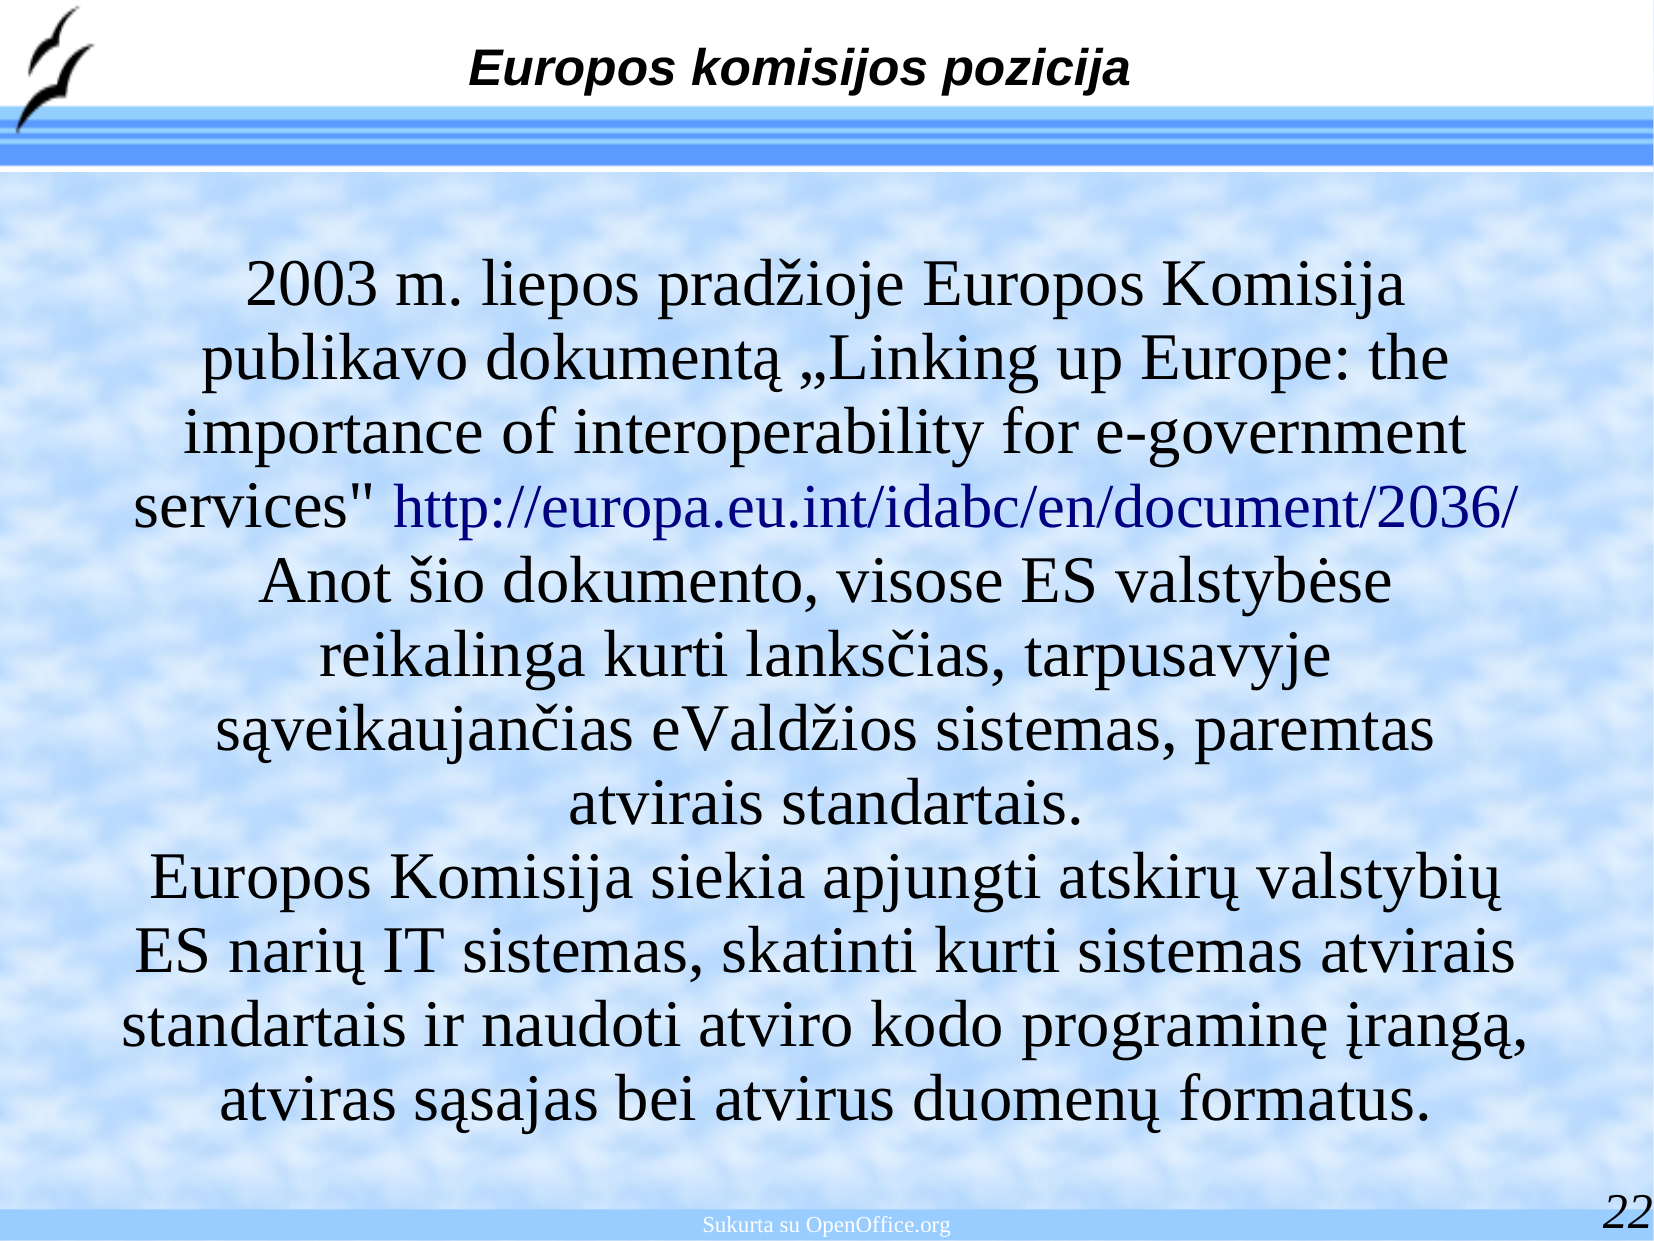

Europos komisijos pozicija
# 2003 m. liepos pradžioje Europos Komisija publikavo dokumentą „Linking up Europe: the importance of interoperability for e-government services" http://europa.eu.int/idabc/en/document/2036/
Anot šio dokumento, visose ES valstybėse reikalinga kurti lanksčias, tarpusavyje sąveikaujančias eValdžios sistemas, paremtas atvirais standartais.
Europos Komisija siekia apjungti atskirų valstybių ES narių IT sistemas, skatinti kurti sistemas atvirais standartais ir naudoti atviro kodo programinę įrangą, atviras sąsajas bei atvirus duomenų formatus.